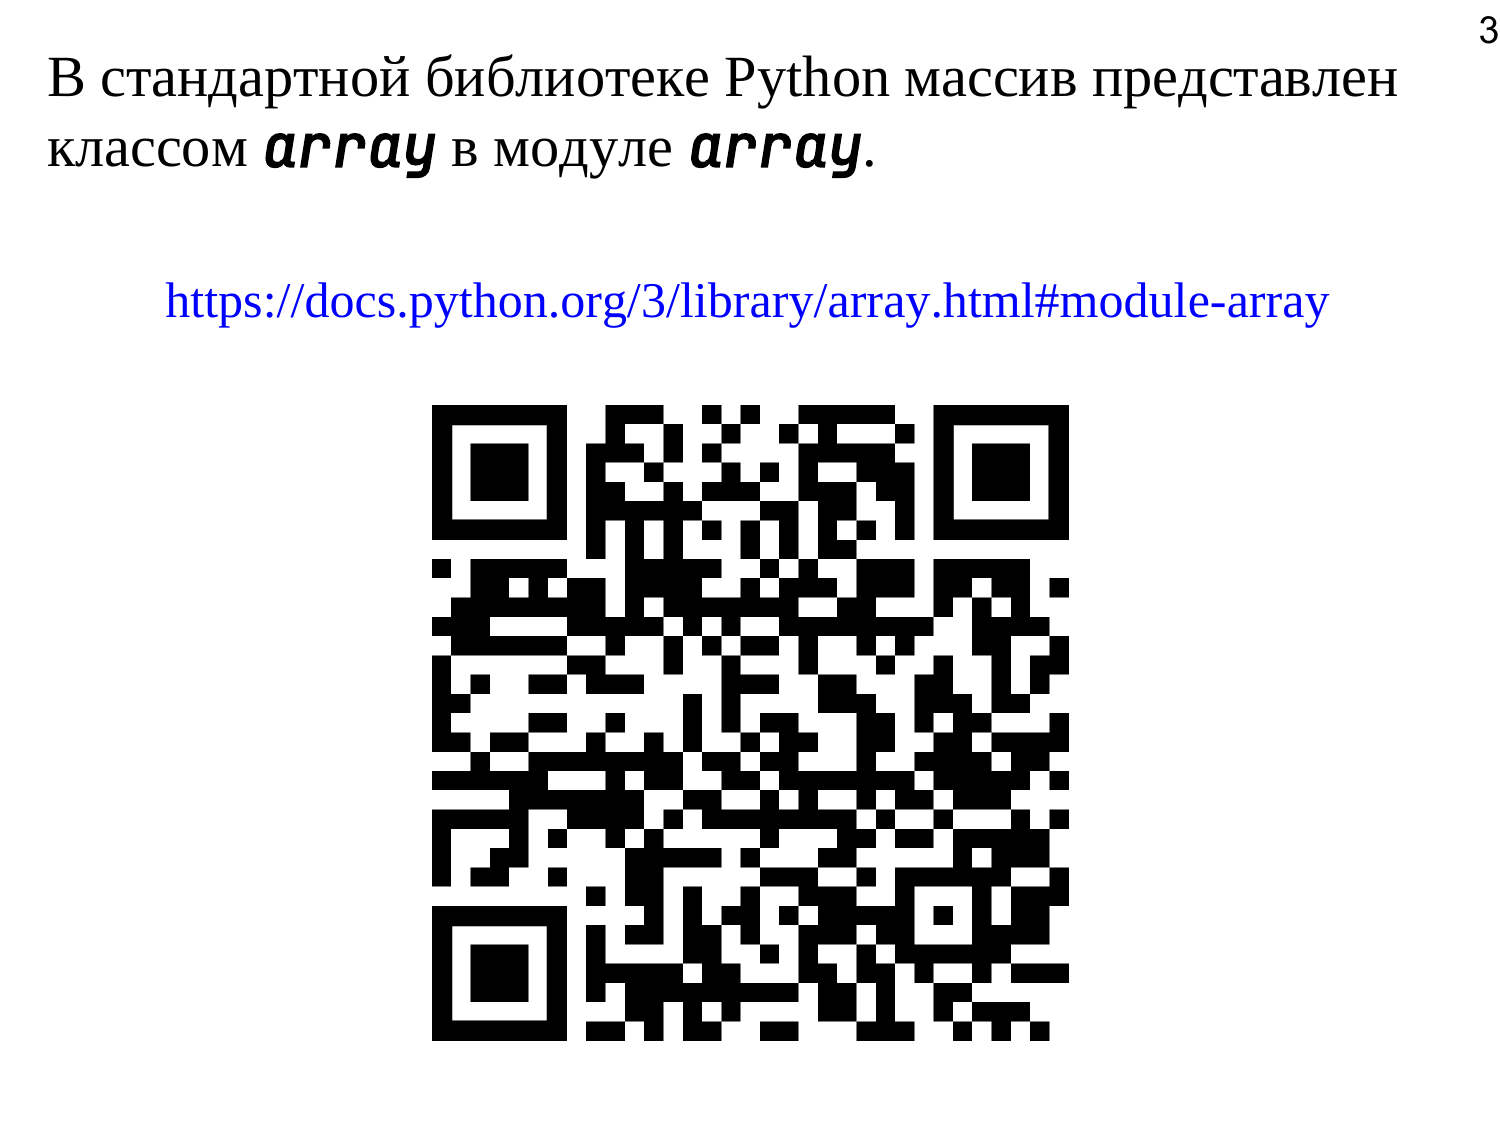

В стандартной библиотеке Python массив представлен классом array в модуле array.
https://docs.python.org/3/library/array.html#module-array